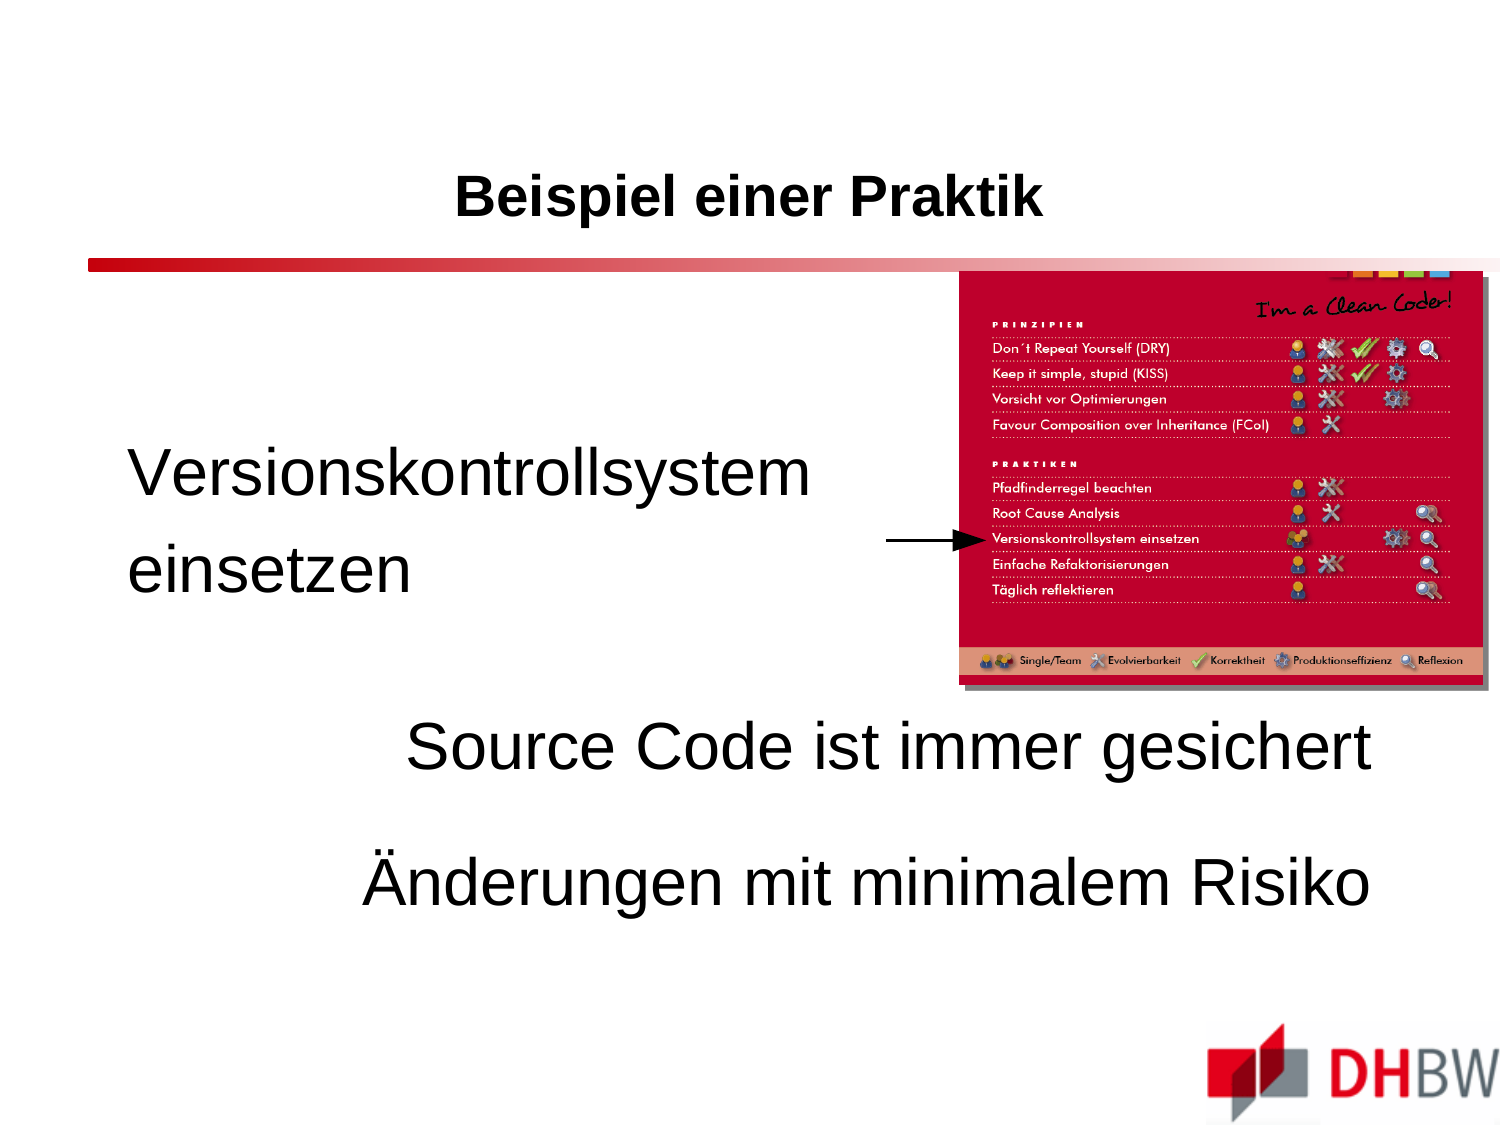

# Beispiel einer Praktik
Versionskontrollsystem
einsetzen
Source Code ist immer gesichert
Änderungen mit minimalem Risiko